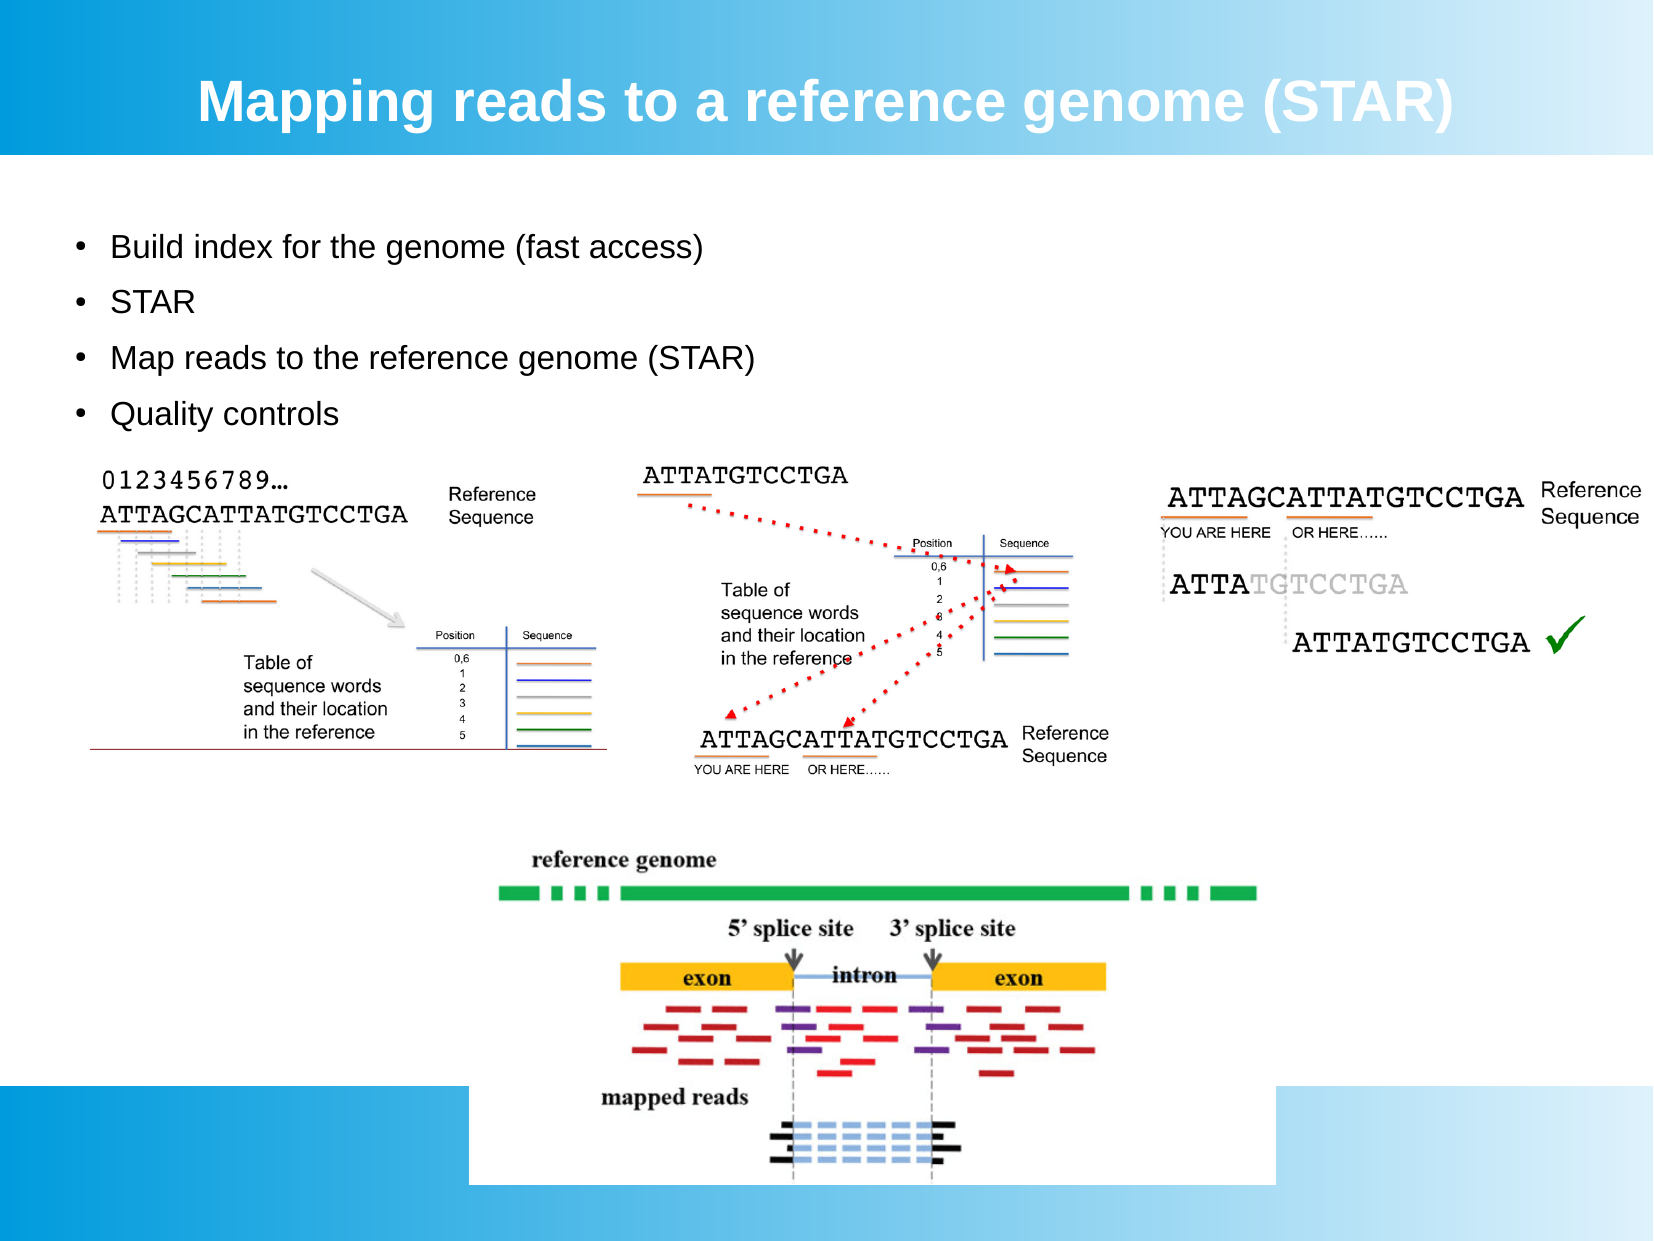

# Mapping reads to a reference genome (STAR)
Build index for the genome (fast access)
STAR
Map reads to the reference genome (STAR)
Quality controls